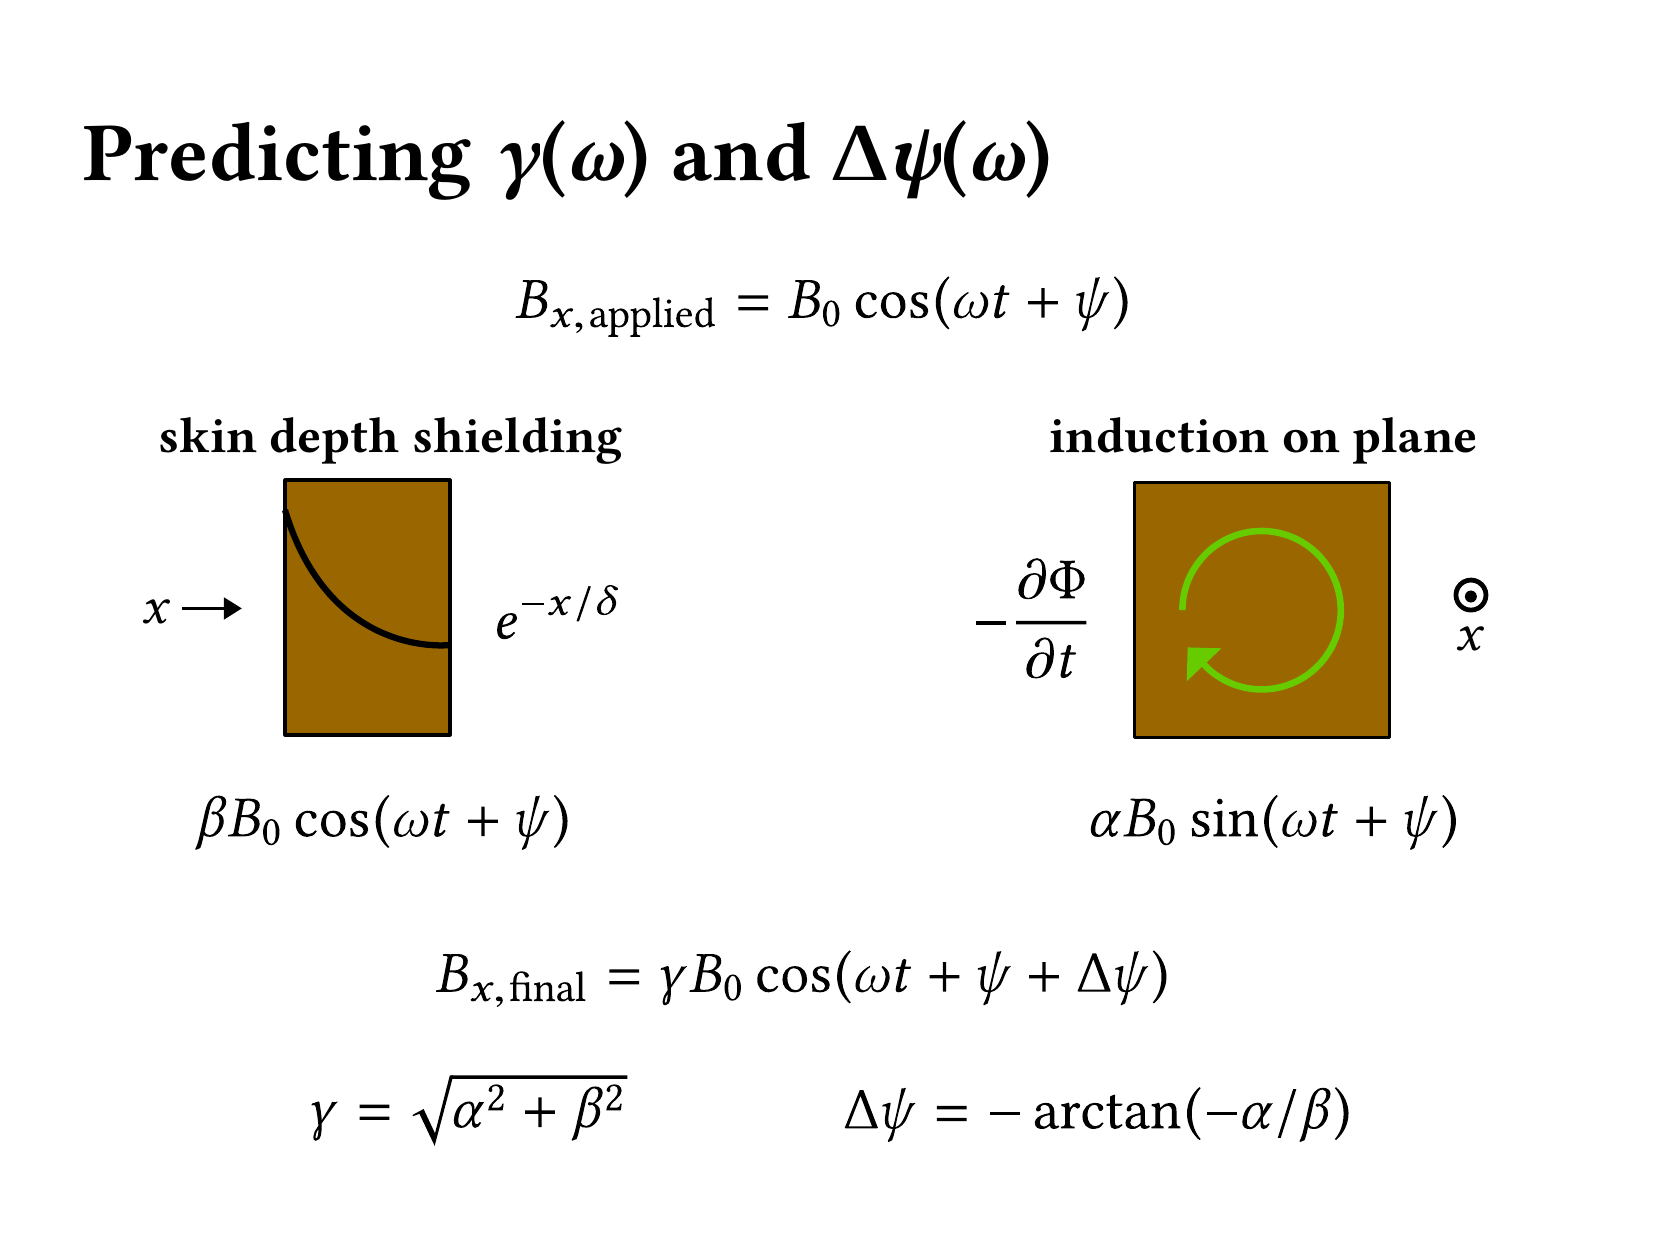

# Predicting γ(ω) and Δψ(ω)
skin depth shielding
induction on plane
x
x